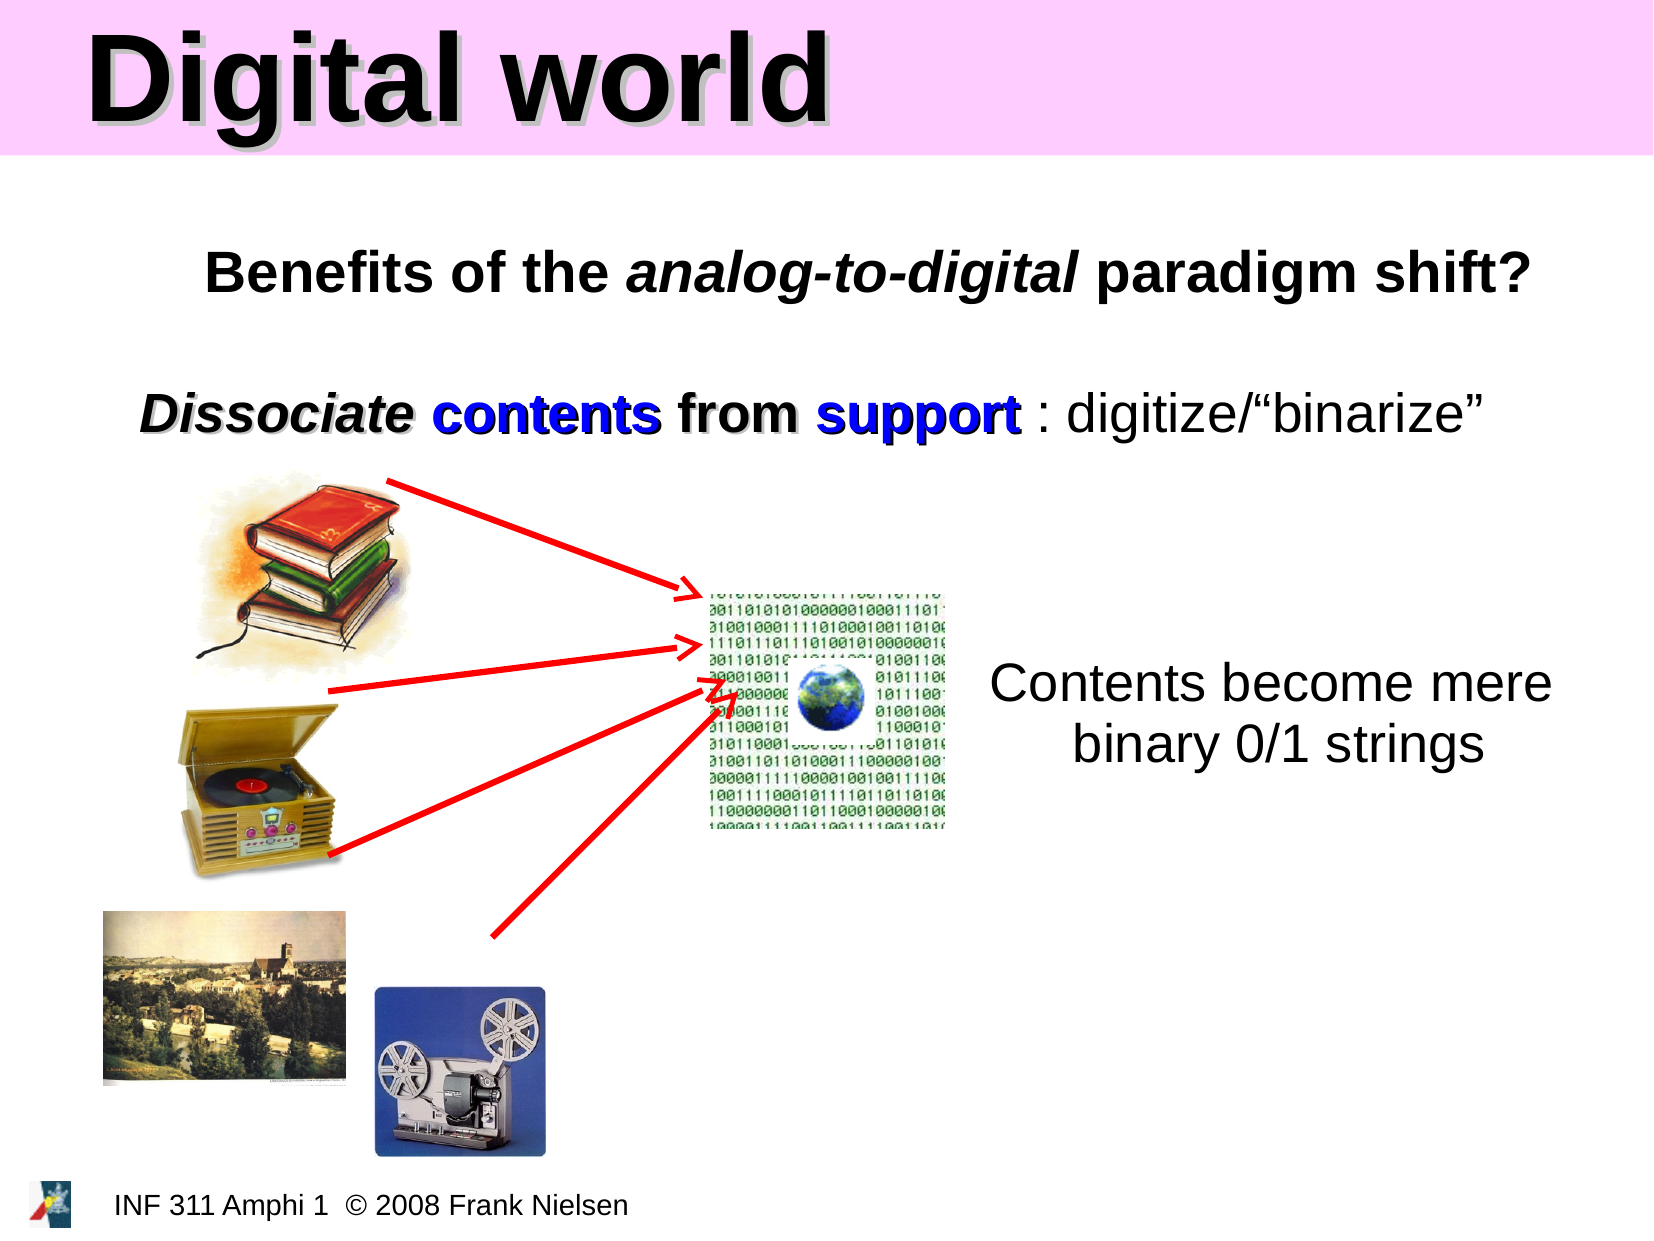

Digital world
 Benefits of the analog-to-digital paradigm shift?
 Dissociate contents from support : digitize/“binarize”
Contents become mere
 binary 0/1 strings